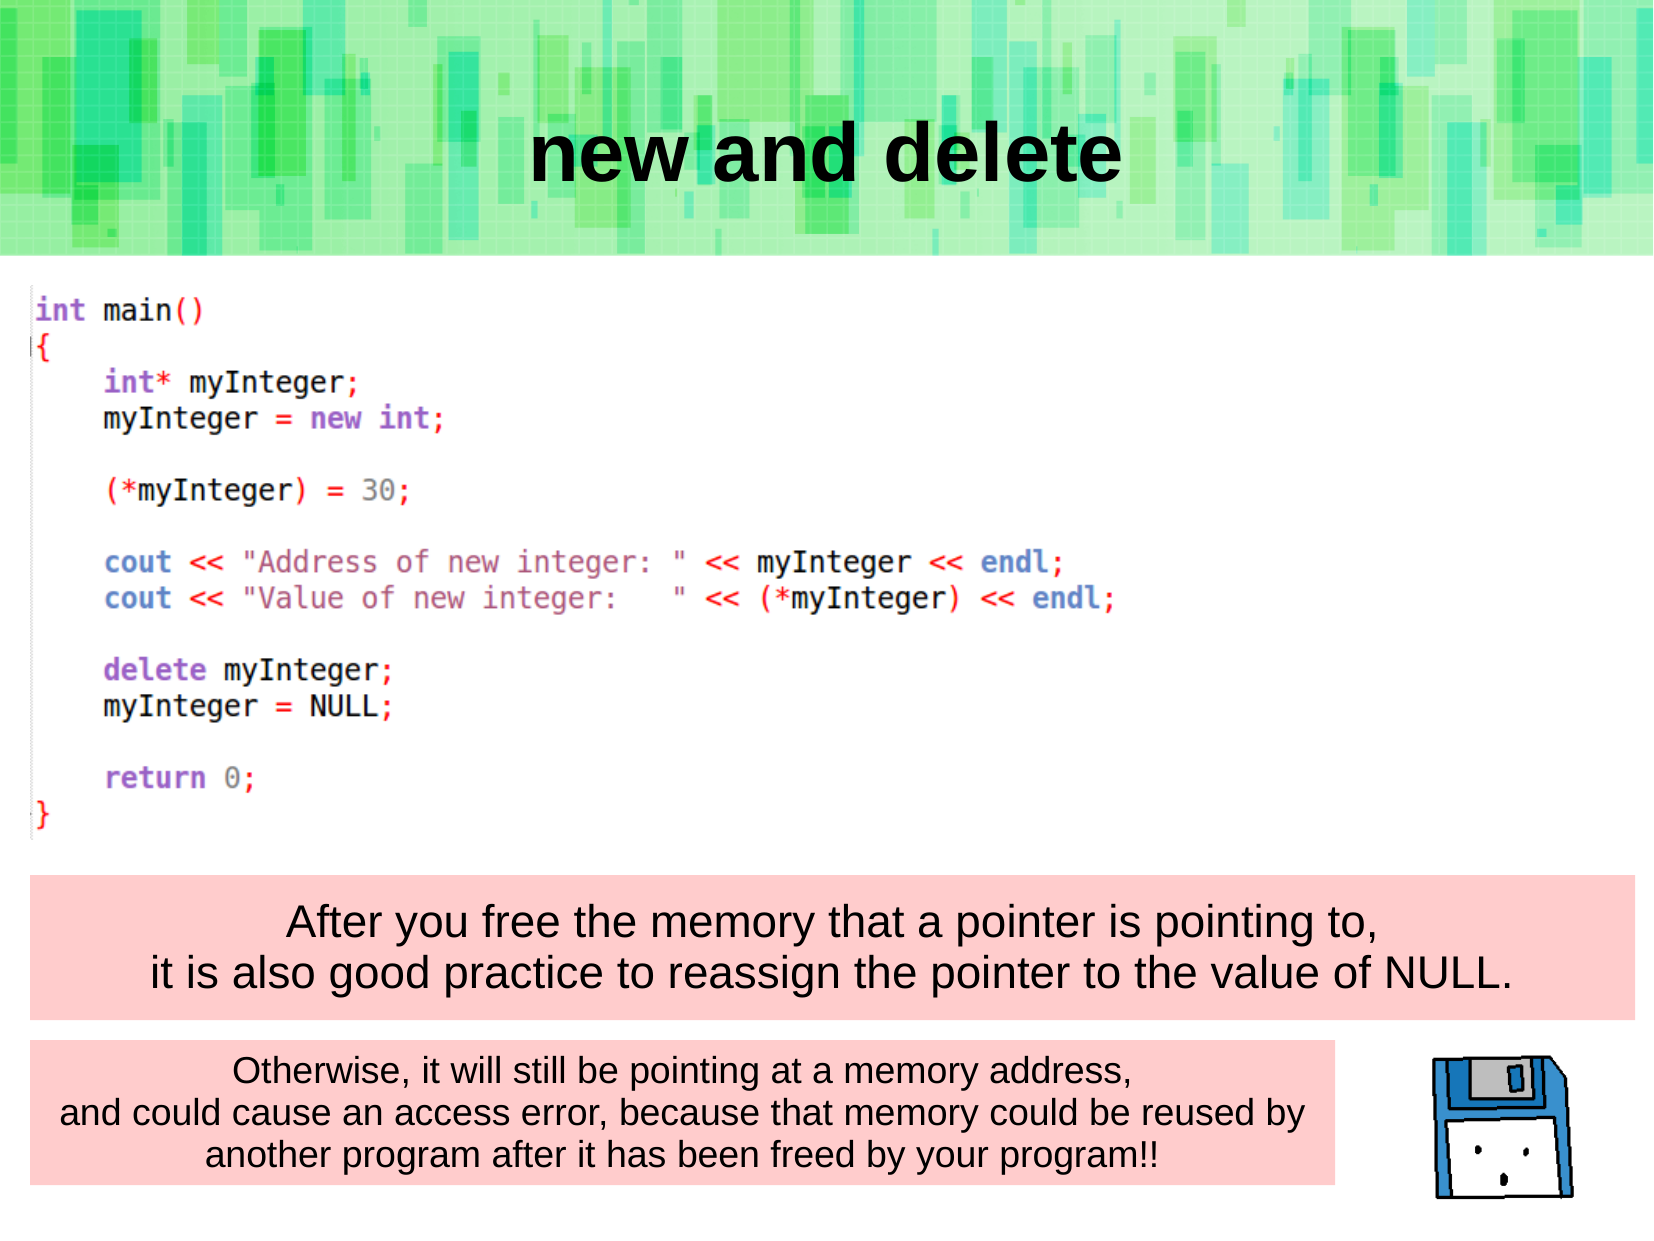

# new and delete
After you free the memory that a pointer is pointing to,
it is also good practice to reassign the pointer to the value of NULL.
Otherwise, it will still be pointing at a memory address,
and could cause an access error, because that memory could be reused by another program after it has been freed by your program!!